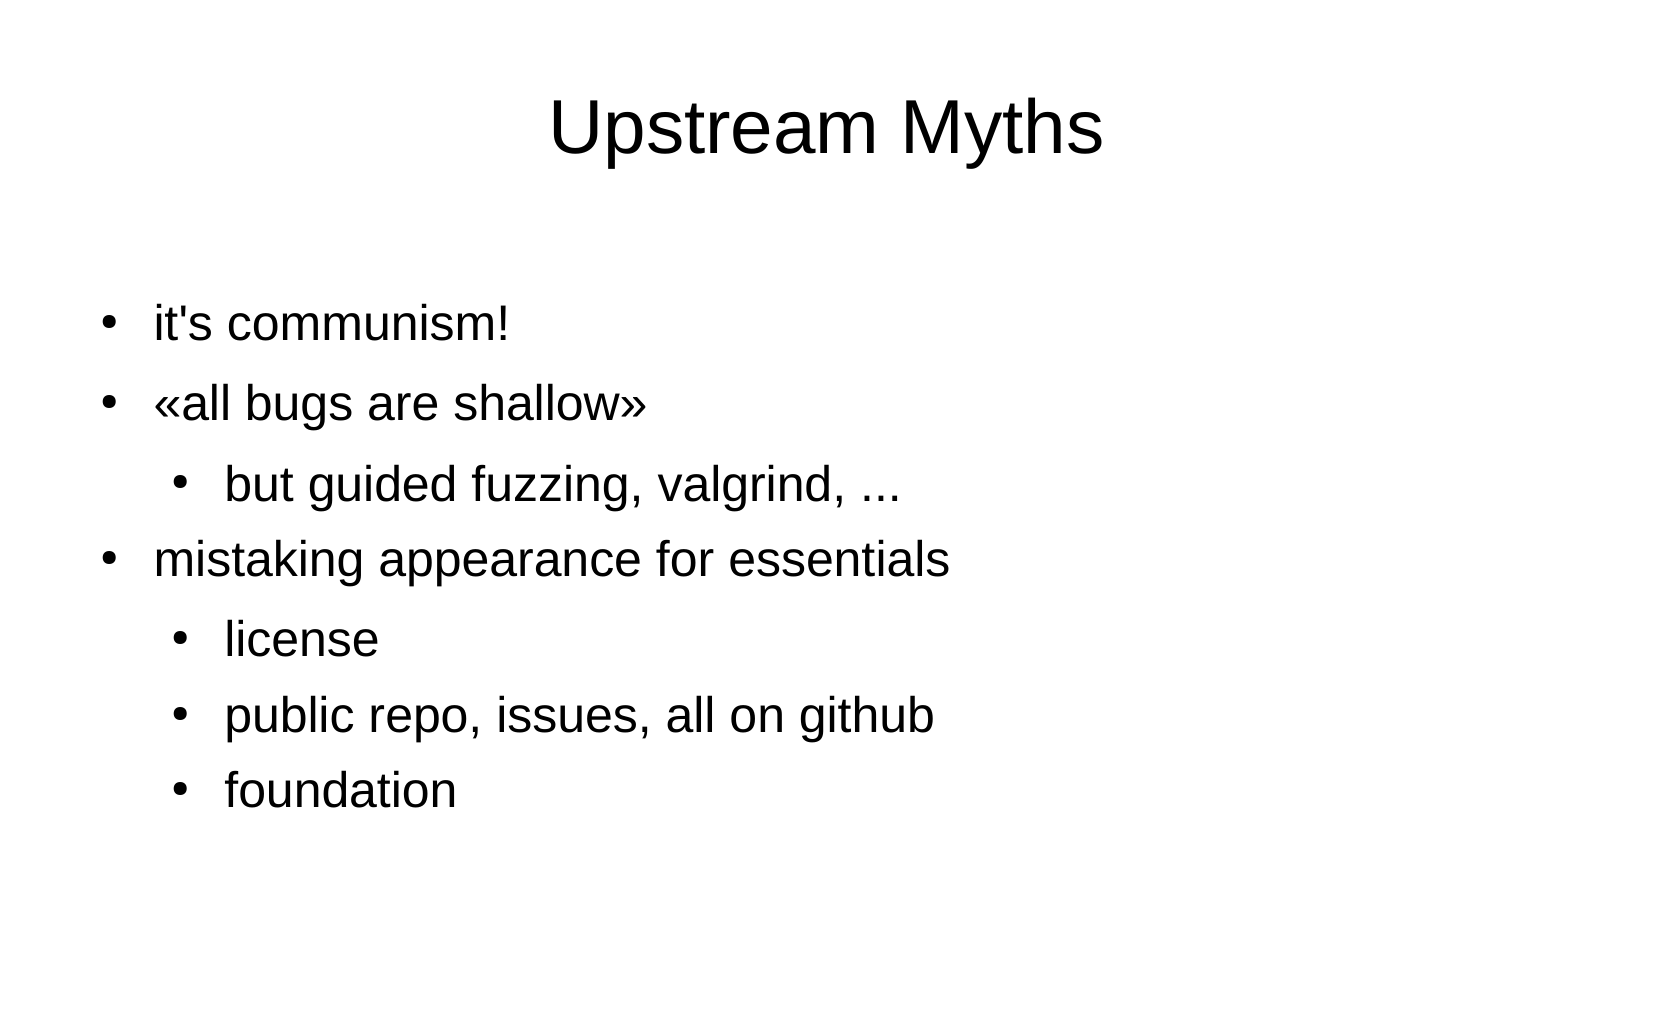

# Upstream Myths
it's communism!
«all bugs are shallow»
but guided fuzzing, valgrind, ...
mistaking appearance for essentials
license
public repo, issues, all on github
foundation